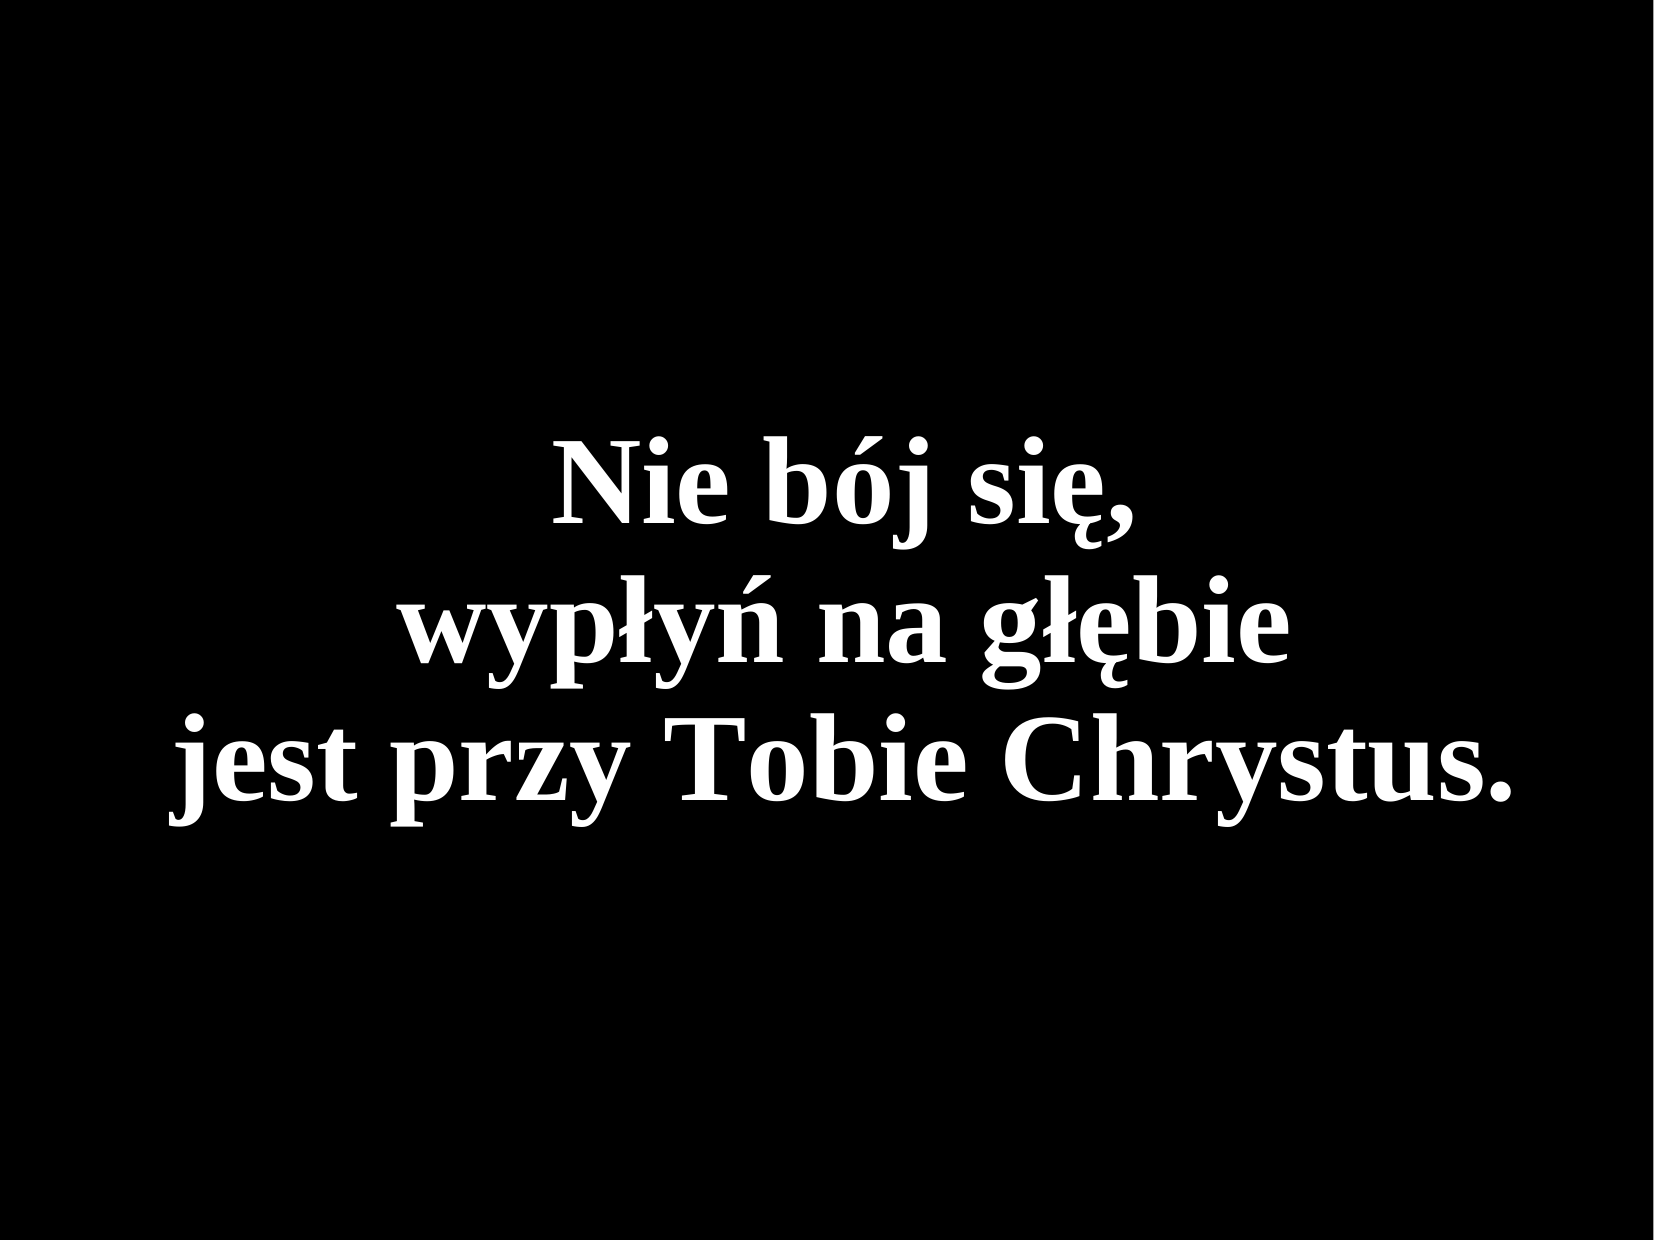

# Nie bój się,
wypłyń na głębie
jest przy Tobie Chrystus.